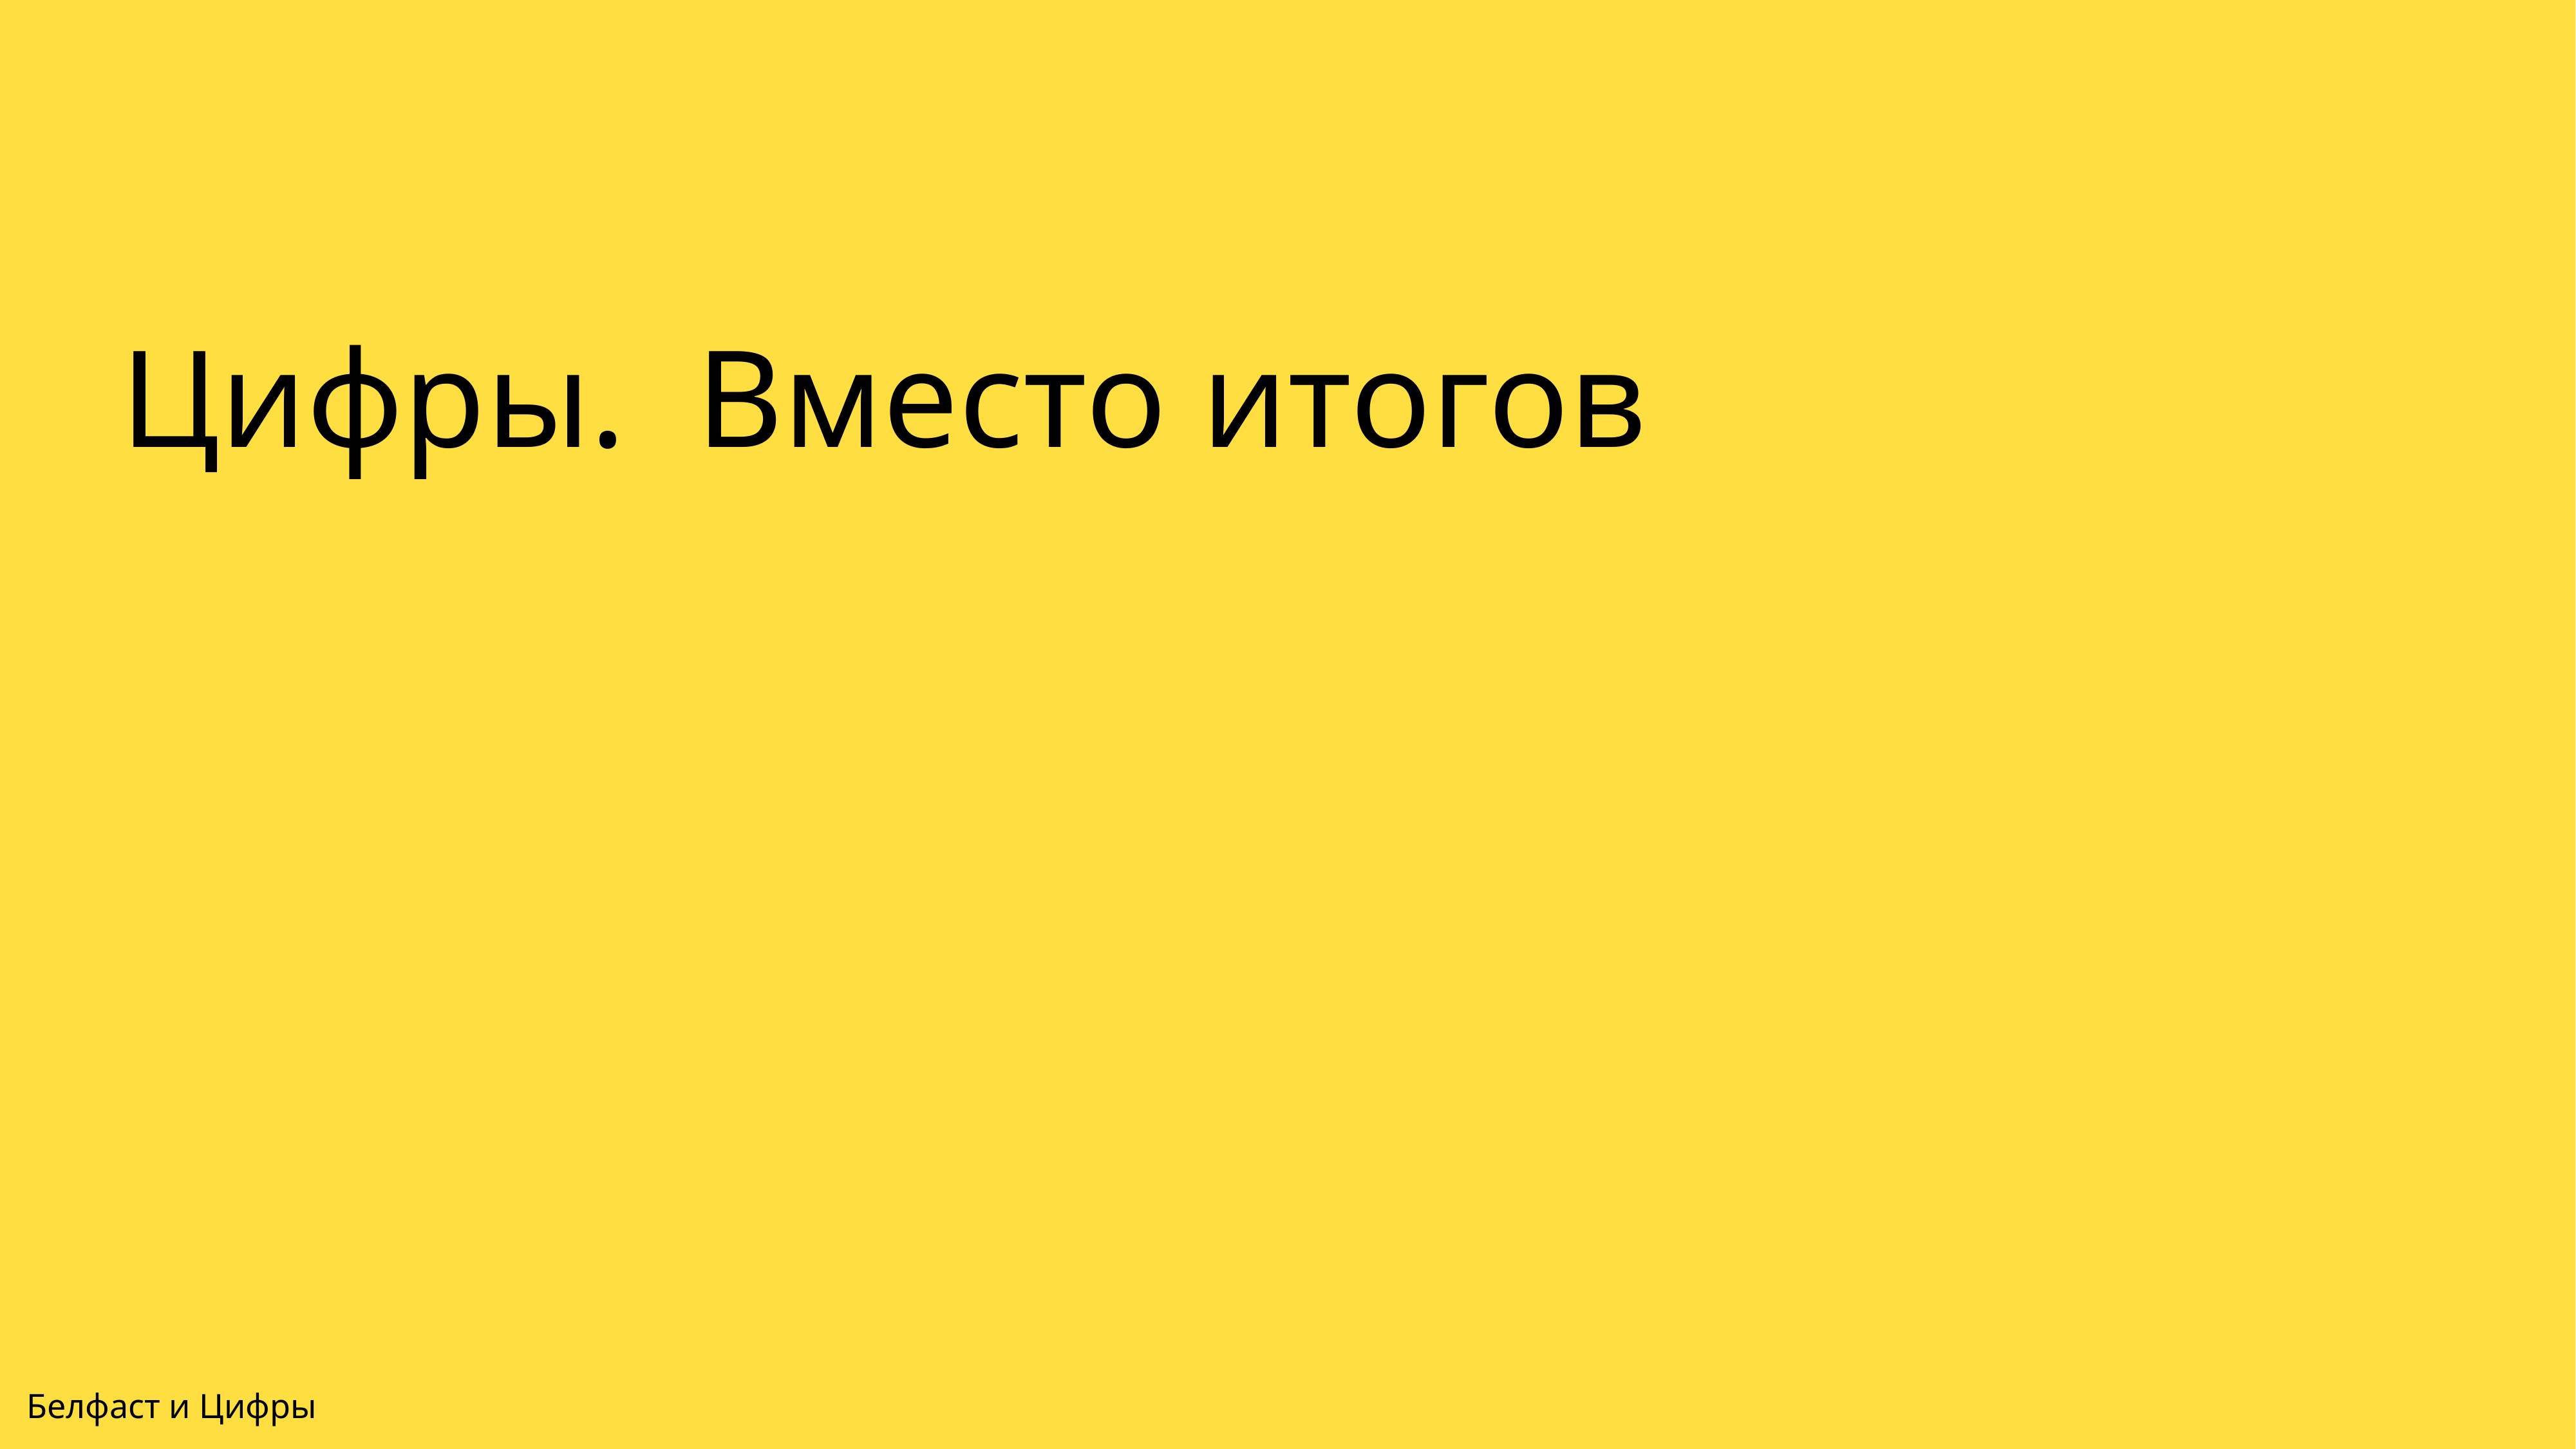

# Цифры. Вместо итогов
Белфаст и Цифры